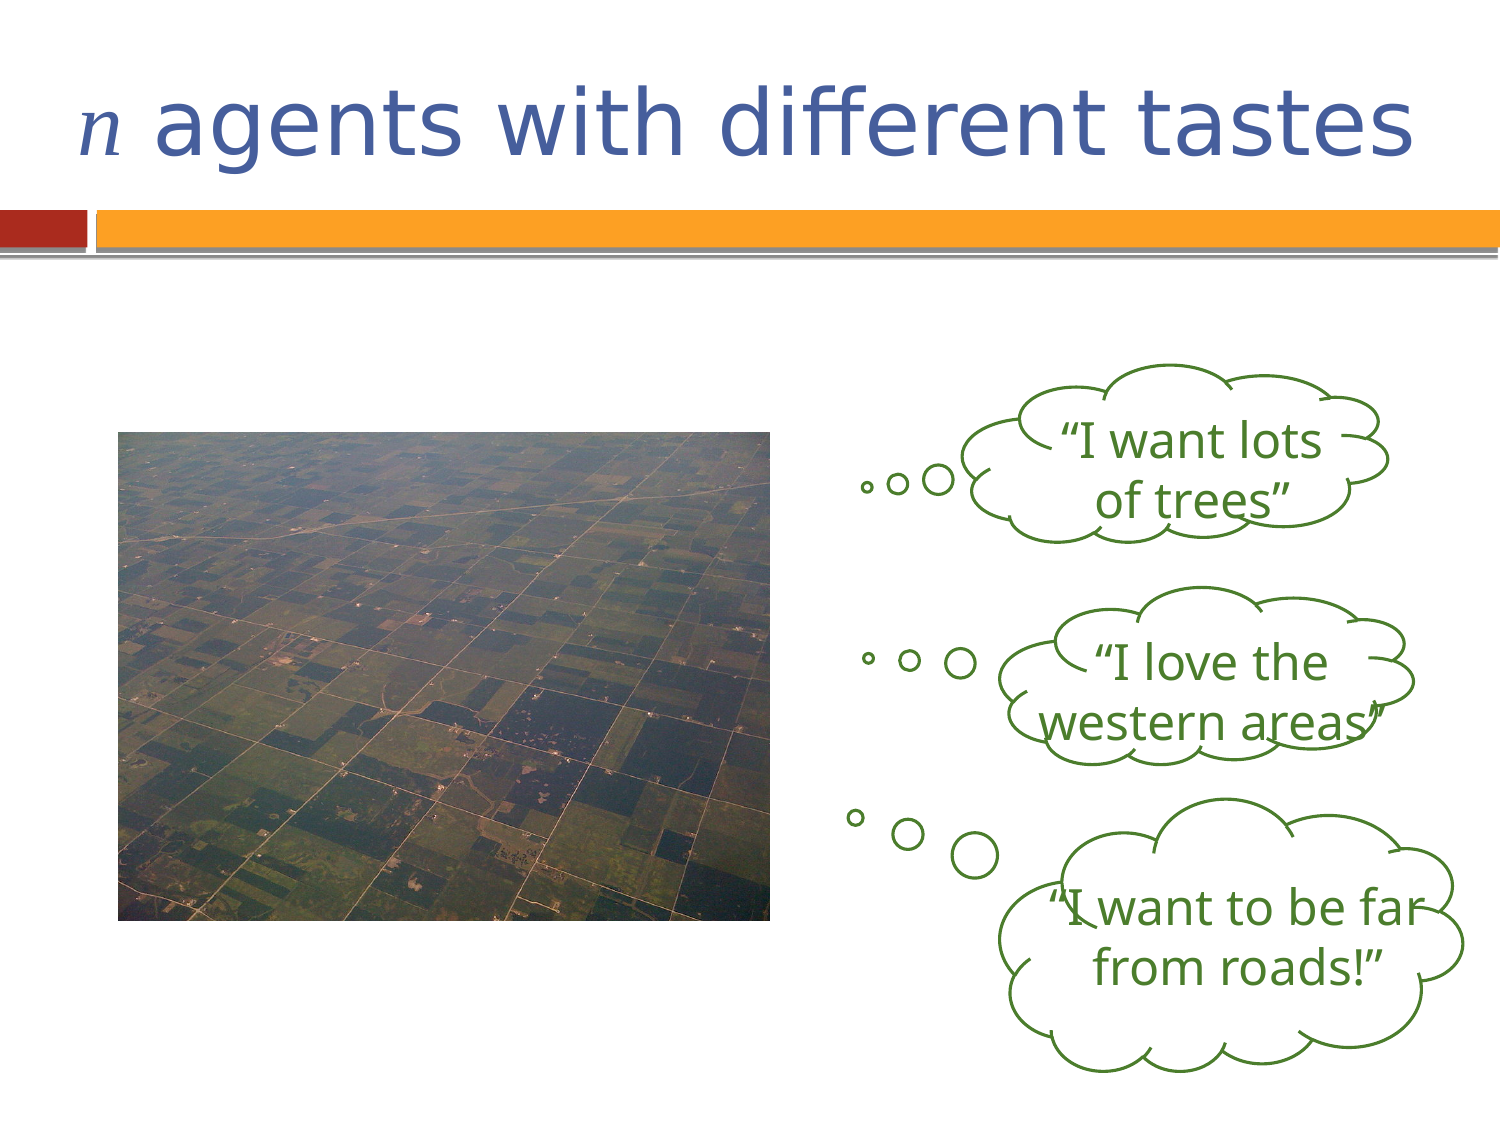

# n agents with different tastes
“I want lots of trees”
“I love the western areas”
“I want to be far from roads!”